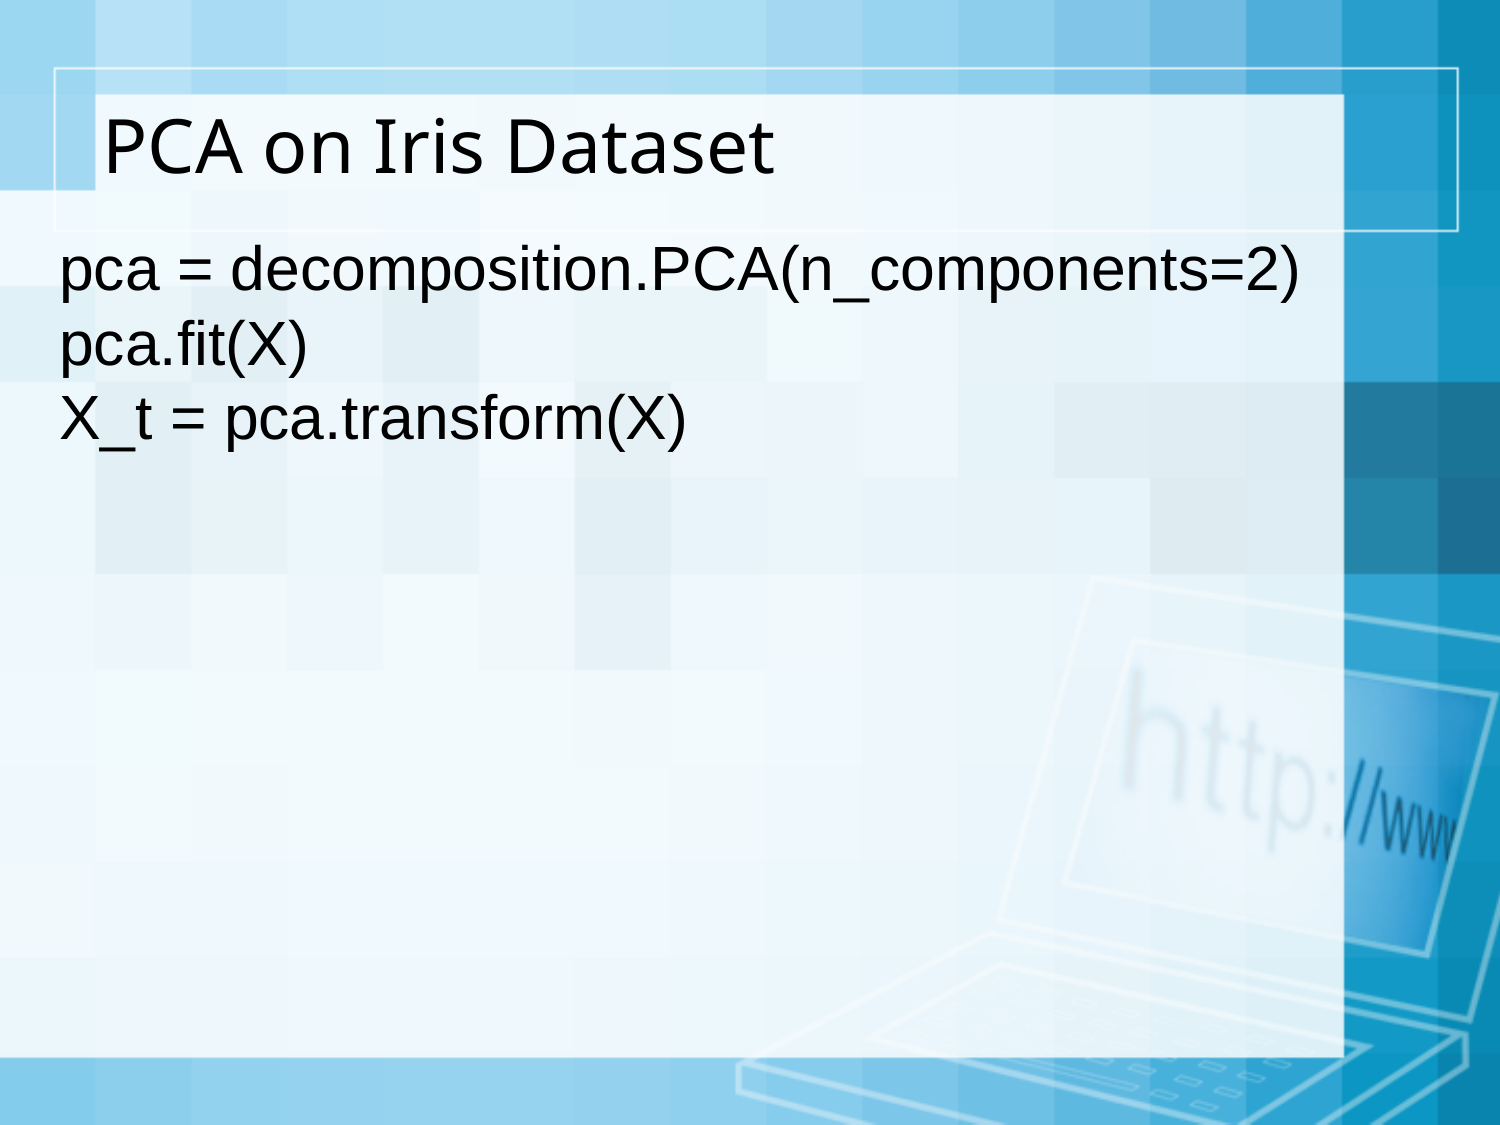

# PCA on Iris Dataset
pca = decomposition.PCA(n_components=2)
pca.fit(X)
X_t = pca.transform(X)